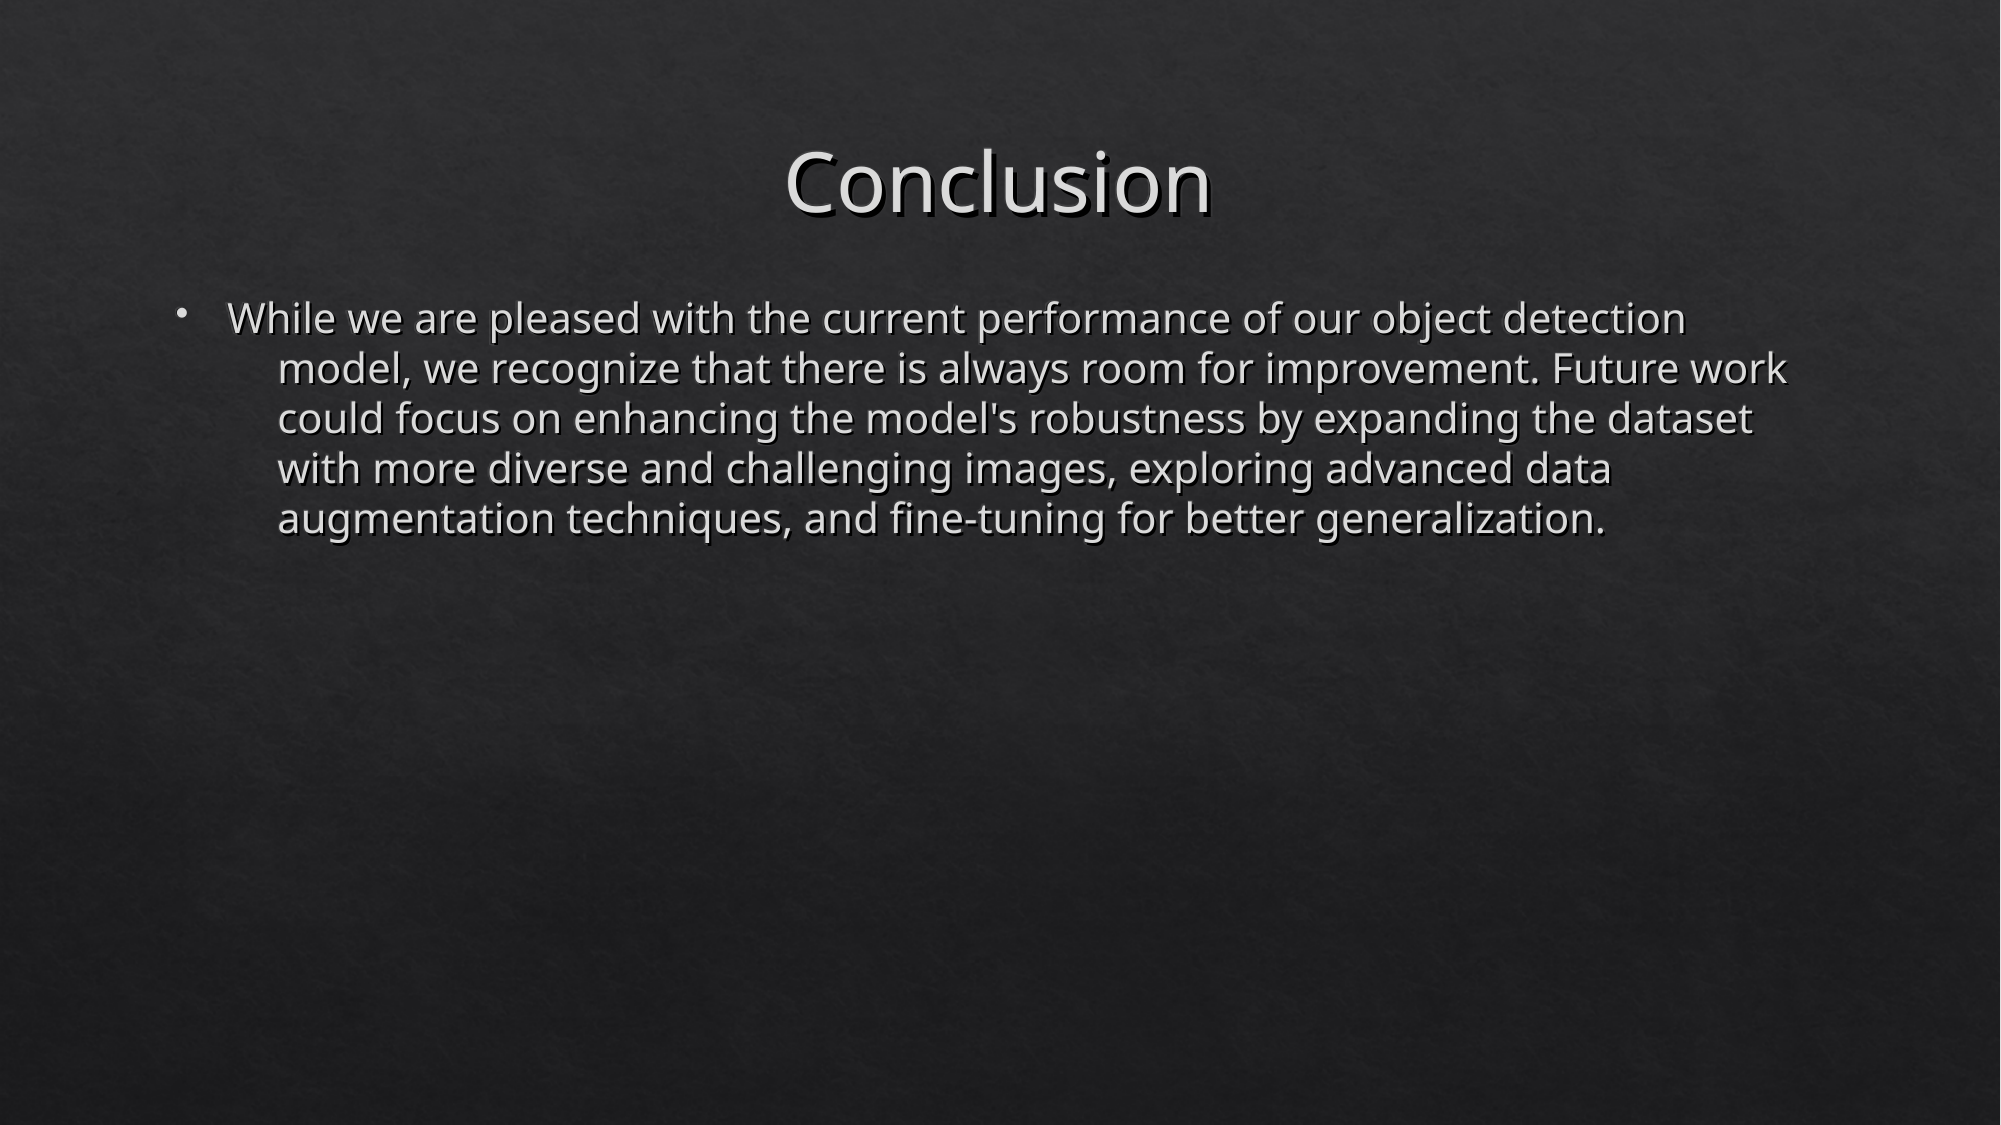

# Conclusion
While we are pleased with the current performance of our object detection model, we recognize that there is always room for improvement. Future work could focus on enhancing the model's robustness by expanding the dataset with more diverse and challenging images, exploring advanced data augmentation techniques, and fine-tuning for better generalization.